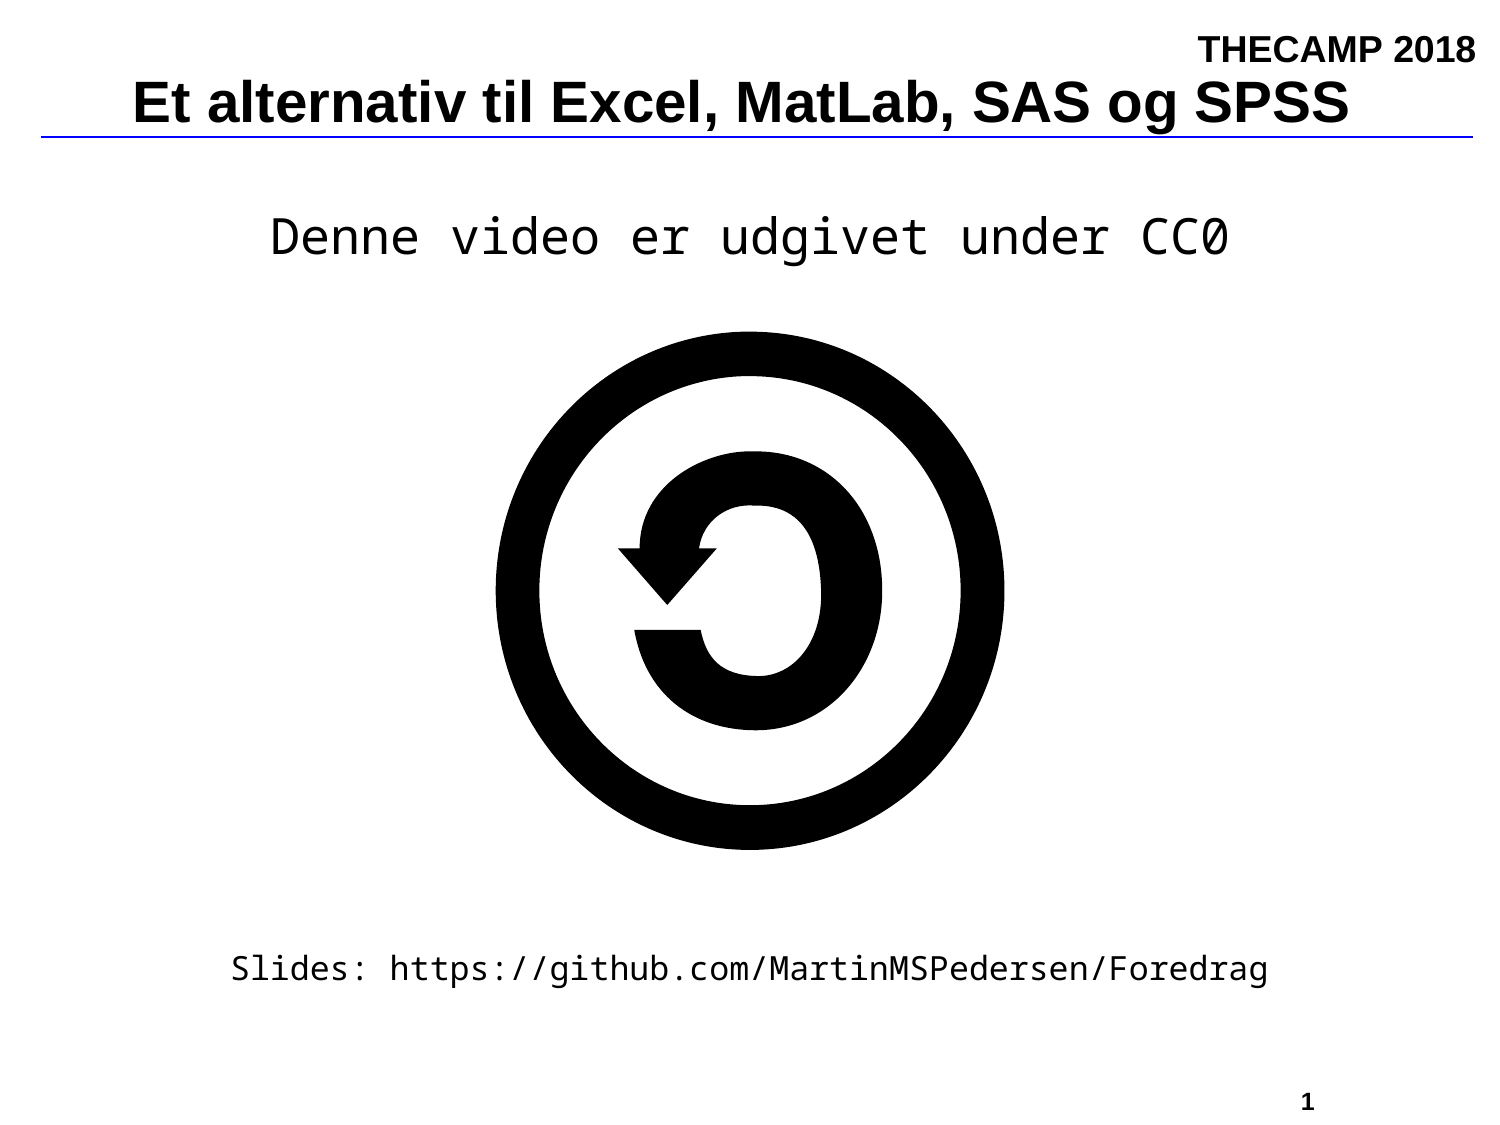

Et alternativ til Excel, MatLab, SAS og SPSS
Denne video er udgivet under CC0
Slides: https://github.com/MartinMSPedersen/Foredrag